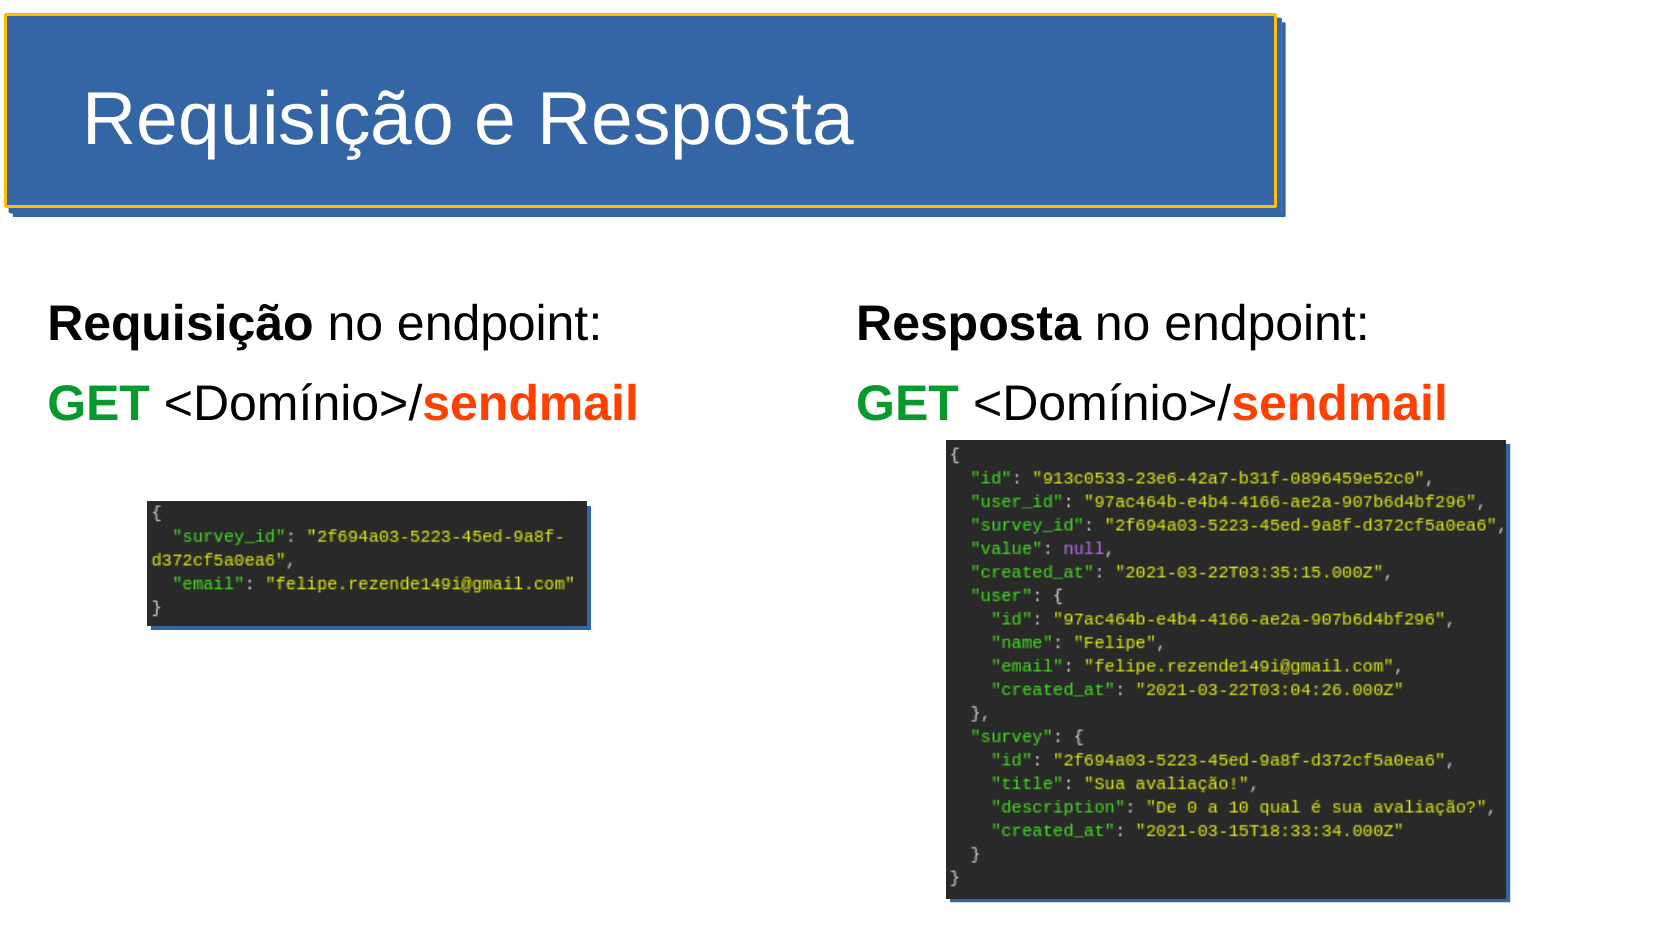

# Requisição e Resposta
Requisição no endpoint:
GET <Domínio>/sendmail
Resposta no endpoint:
GET <Domínio>/sendmail